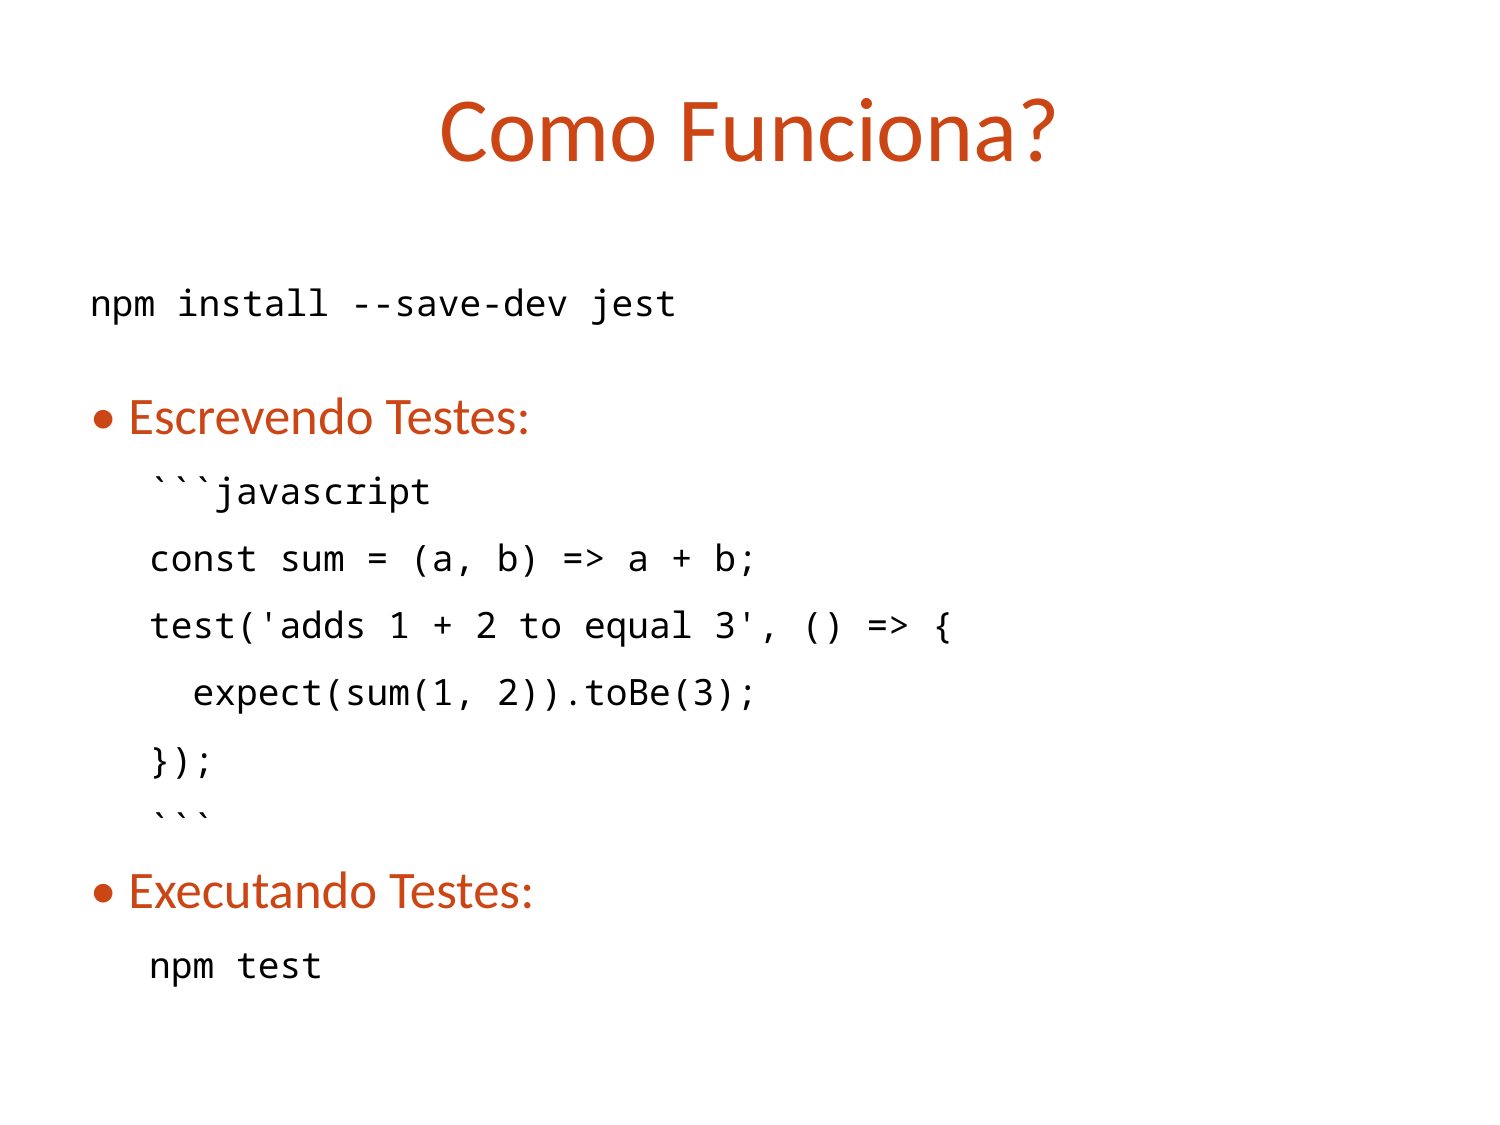

# Como Funciona?
npm install --save-dev jest
• Escrevendo Testes:
```javascript
const sum = (a, b) => a + b;
test('adds 1 + 2 to equal 3', () => {
 expect(sum(1, 2)).toBe(3);
});
```
• Executando Testes:
npm test